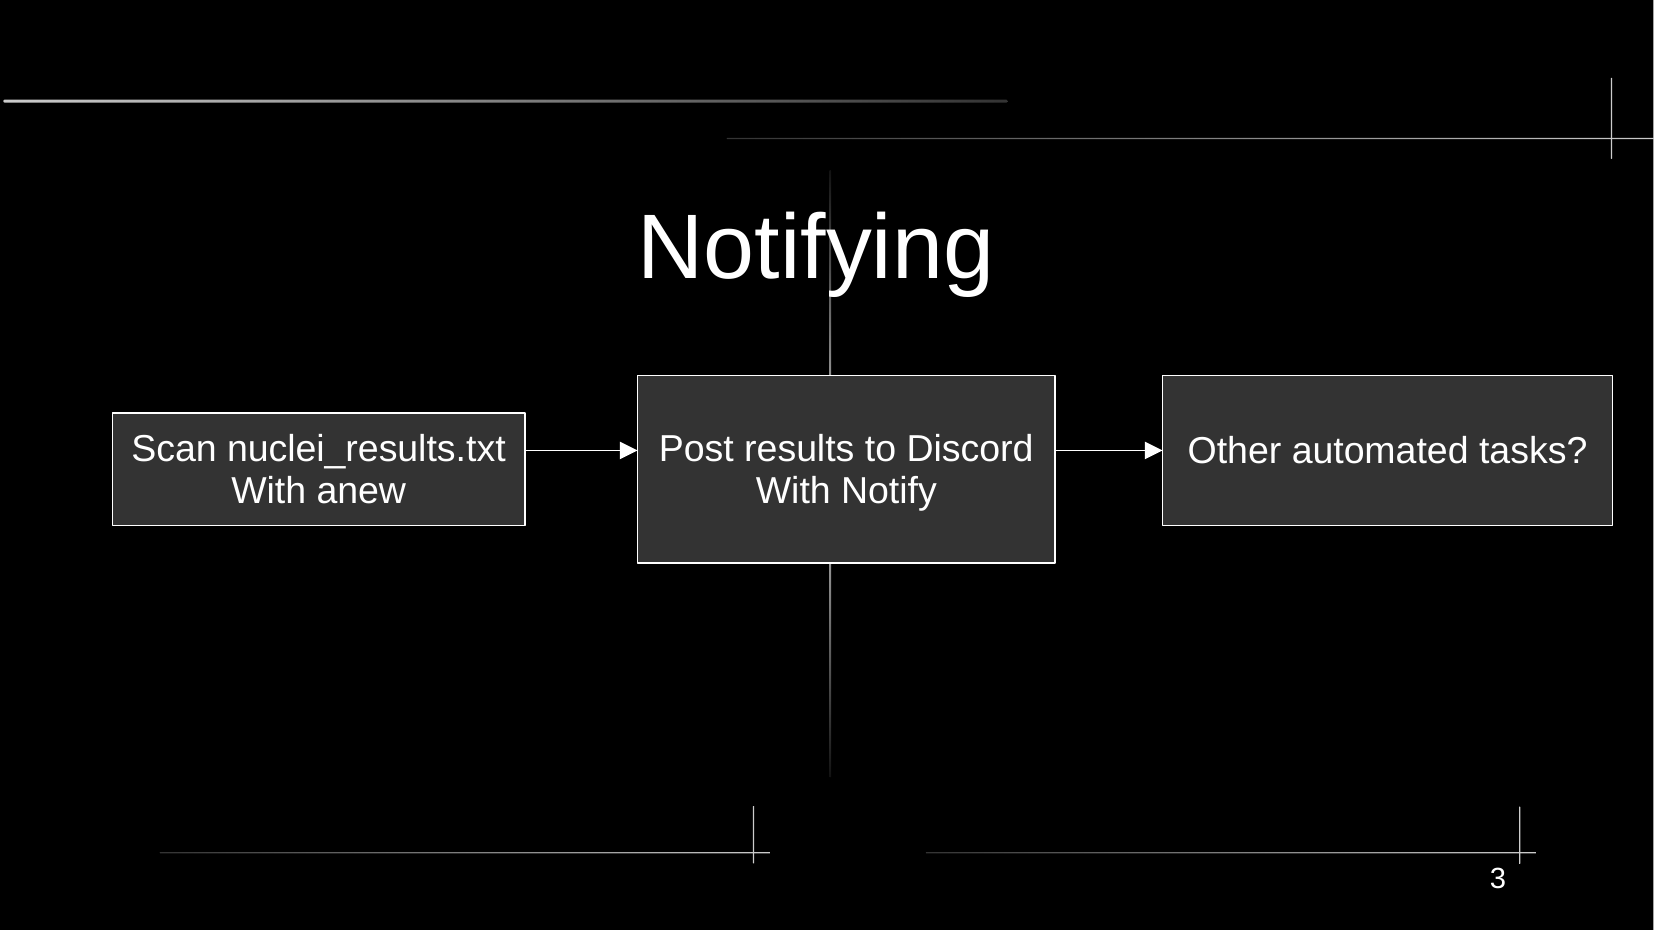

# Notifying
Post results to Discord
With Notify
Other automated tasks?
Scan nuclei_results.txt
With anew
3